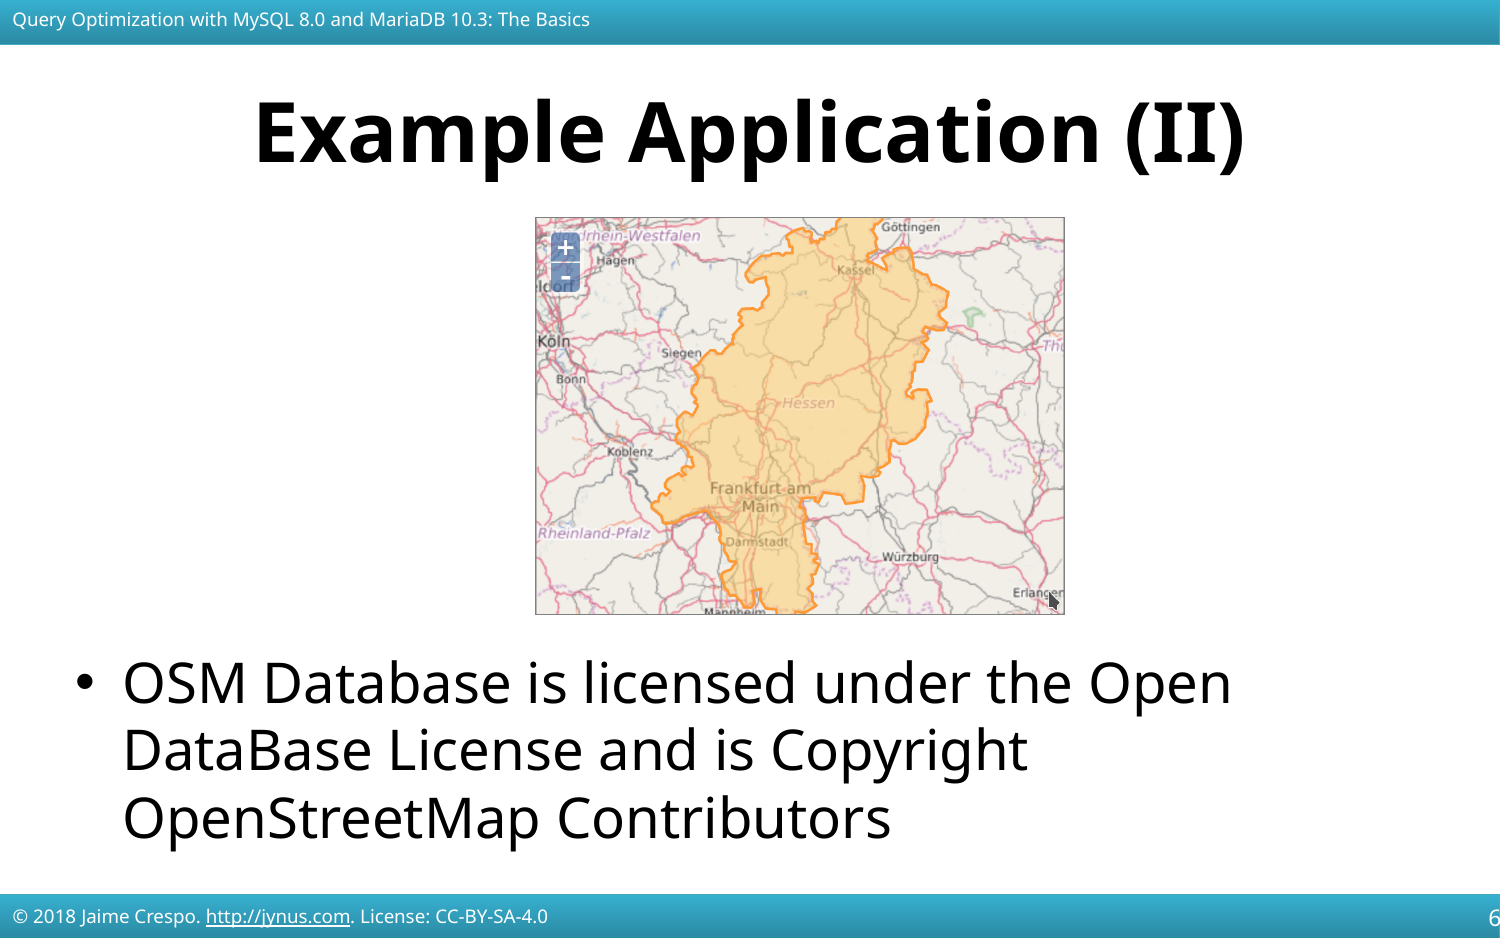

# Example Application (II)
OSM Database is licensed under the Open DataBase License and is Copyright OpenStreetMap Contributors